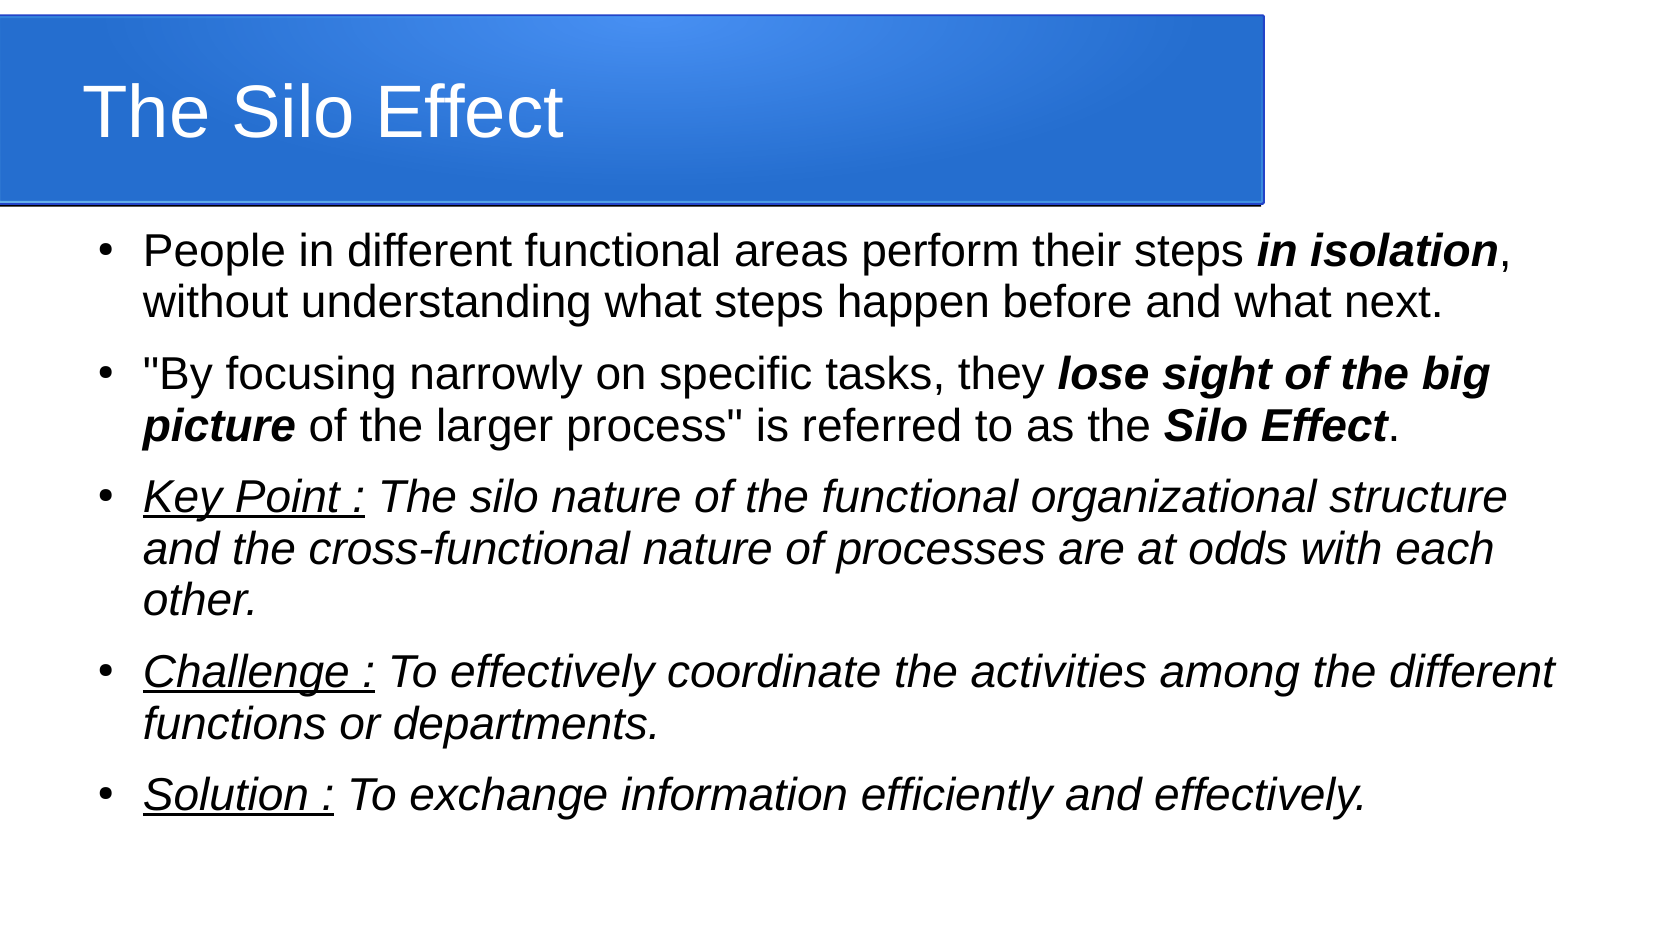

# The Silo Effect
People in different functional areas perform their steps in isolation, without understanding what steps happen before and what next.
"By focusing narrowly on specific tasks, they lose sight of the big picture of the larger process" is referred to as the Silo Effect.
Key Point : The silo nature of the functional organizational structure and the cross-functional nature of processes are at odds with each other.
Challenge : To effectively coordinate the activities among the different functions or departments.
Solution : To exchange information efficiently and effectively.